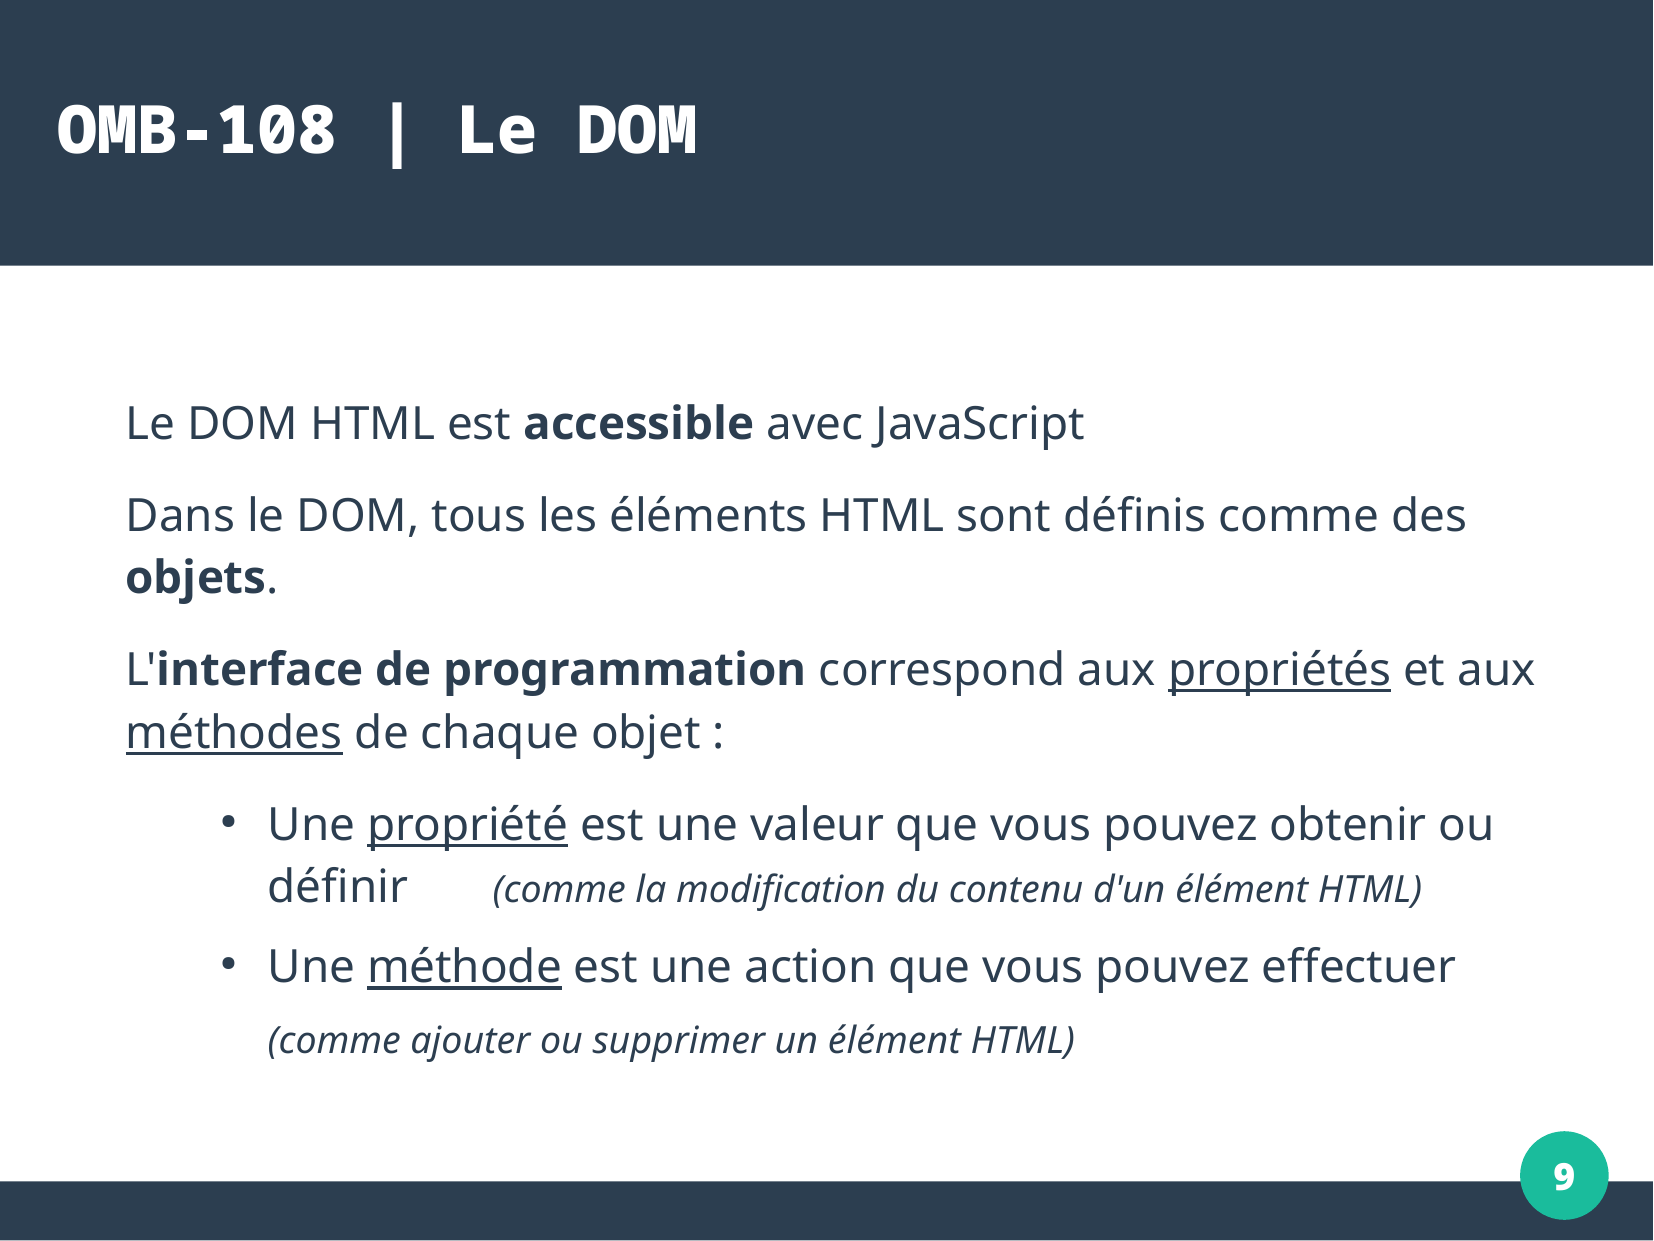

OMB-108 | Le DOM
# Le DOM HTML est accessible avec JavaScript
Dans le DOM, tous les éléments HTML sont définis comme des objets.
L'interface de programmation correspond aux propriétés et aux méthodes de chaque objet :
Une propriété est une valeur que vous pouvez obtenir ou définir 	(comme la modification du contenu d'un élément HTML)
Une méthode est une action que vous pouvez effectuer
(comme ajouter ou supprimer un élément HTML)
9